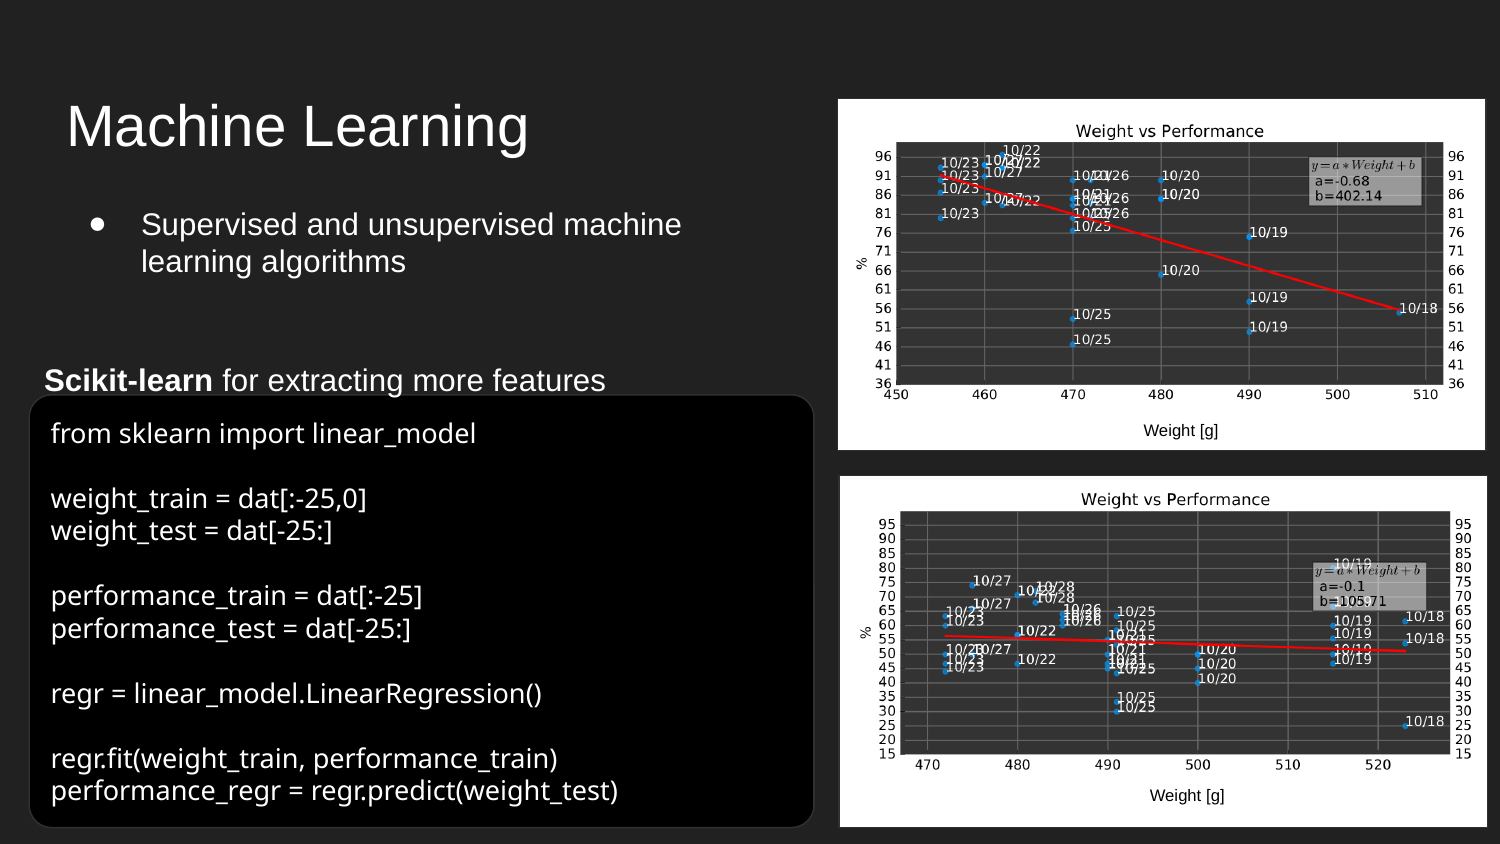

# Machine Learning
Supervised and unsupervised machine learning algorithms
Scikit-learn for extracting more features
from sklearn import linear_model
weight_train = dat[:-25,0]
weight_test = dat[-25:]
performance_train = dat[:-25]
performance_test = dat[-25:]
regr = linear_model.LinearRegression()
regr.fit(weight_train, performance_train)
performance_regr = regr.predict(weight_test)
Weight [g]
Weight [g]